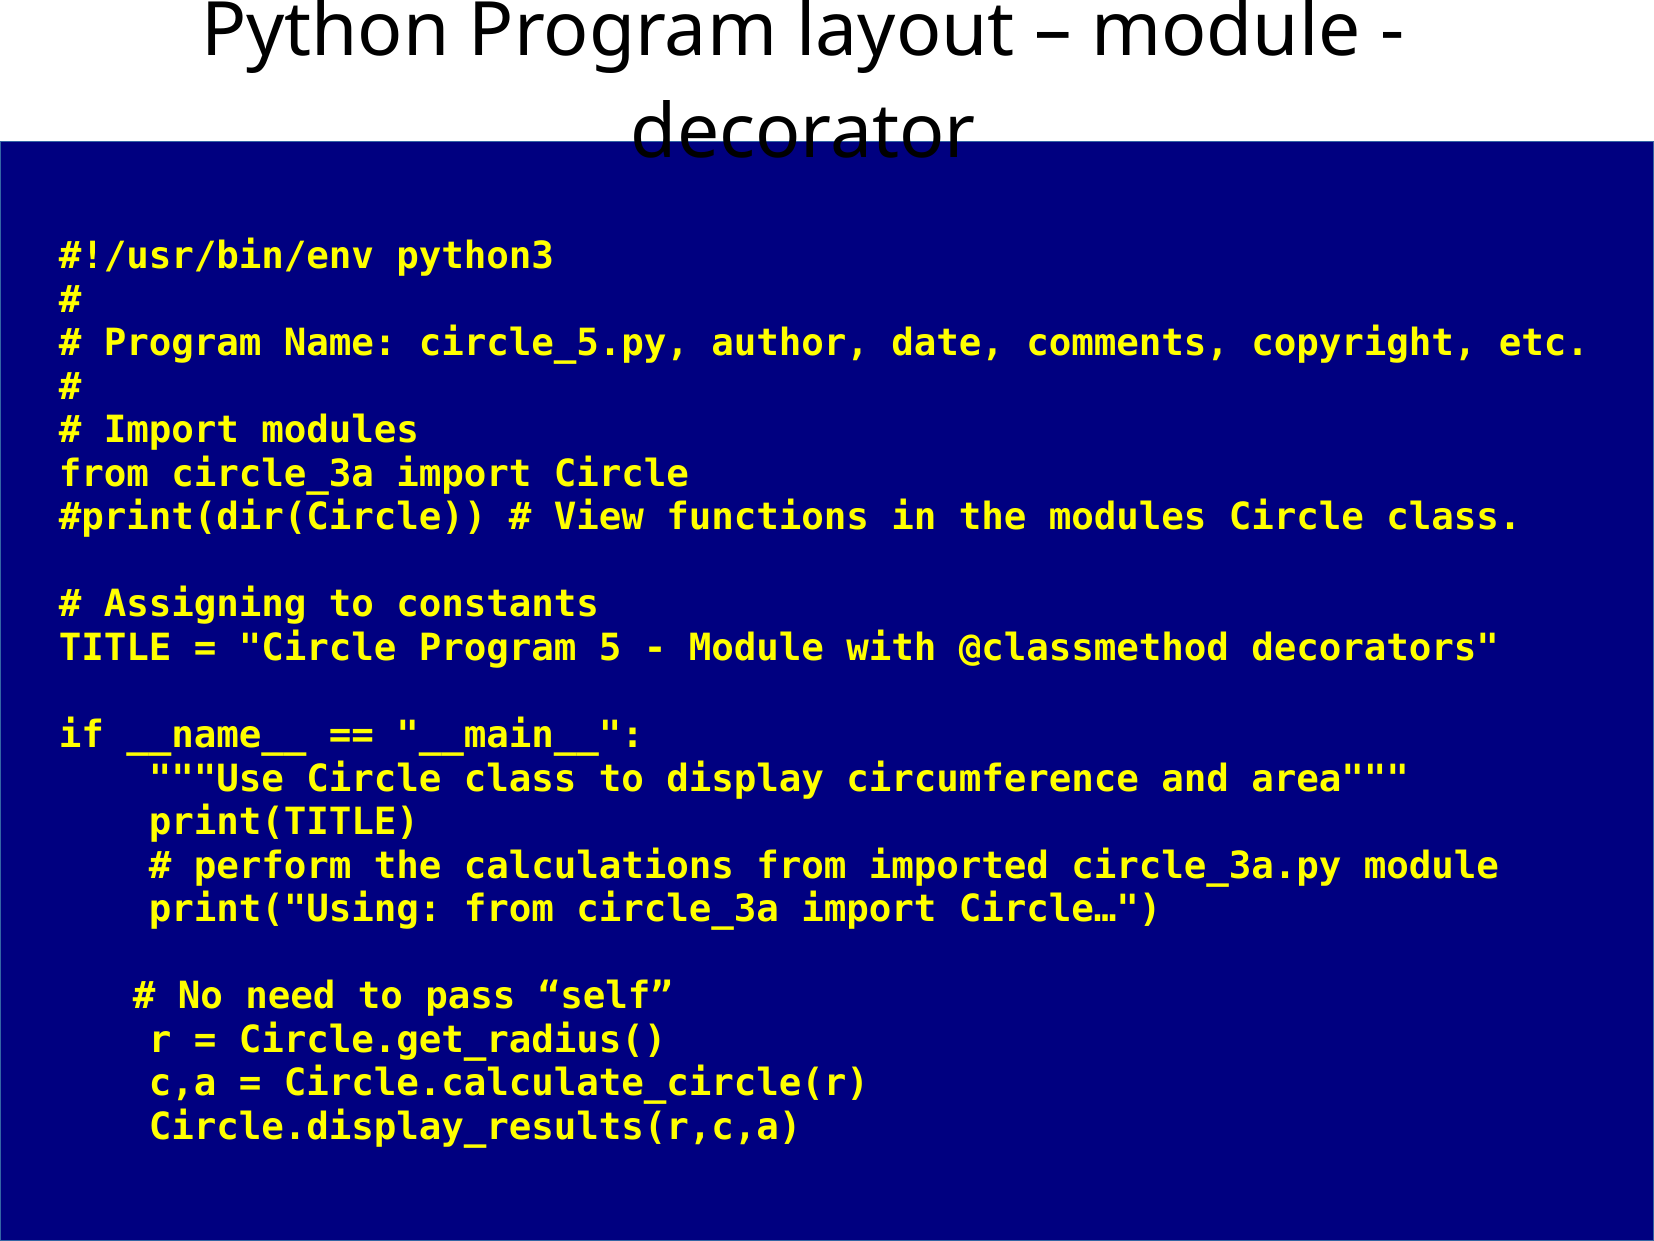

Python Program layout – module - decorator
#!/usr/bin/env python3
#
# Program Name: circle_5.py, author, date, comments, copyright, etc.
#
# Import modules
from circle_3a import Circle
#print(dir(Circle)) # View functions in the modules Circle class.
# Assigning to constants
TITLE = "Circle Program 5 - Module with @classmethod decorators"
if __name__ == "__main__":
 """Use Circle class to display circumference and area"""
 print(TITLE)
 # perform the calculations from imported circle_3a.py module
 print("Using: from circle_3a import Circle…")
	# No need to pass “self”
 r = Circle.get_radius()
 c,a = Circle.calculate_circle(r)
 Circle.display_results(r,c,a)
# lsusb